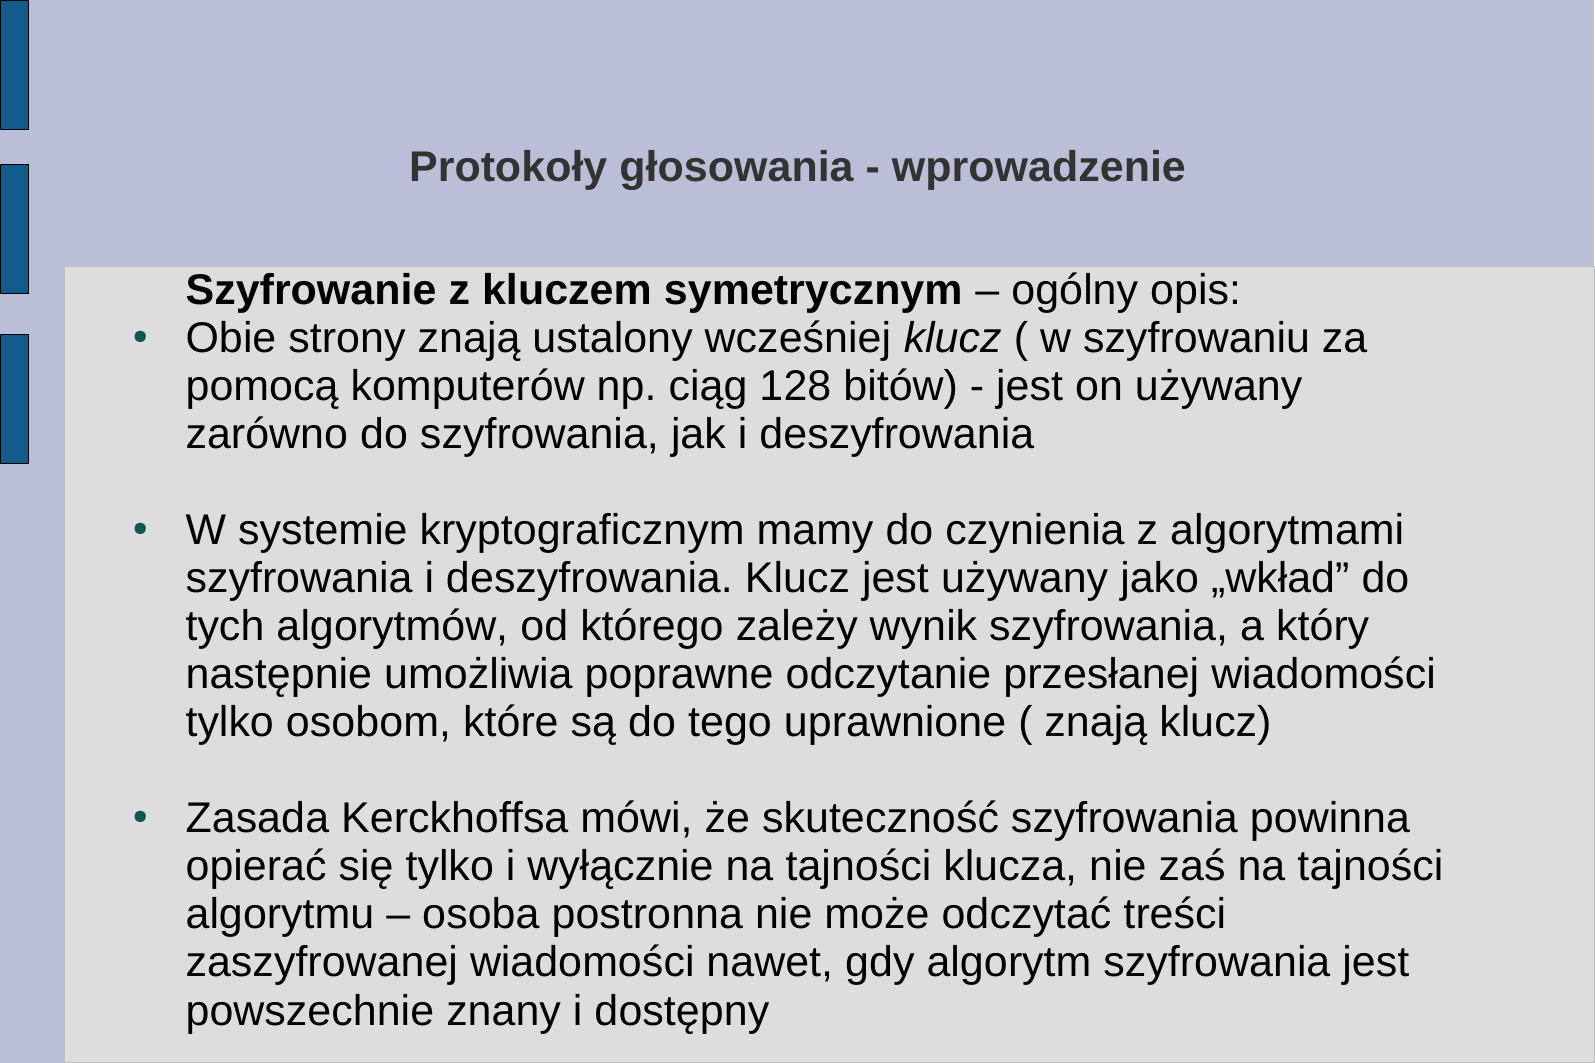

# Protokoły głosowania - wprowadzenie
Szyfrowanie z kluczem symetrycznym – ogólny opis:
Obie strony znają ustalony wcześniej klucz ( w szyfrowaniu za pomocą komputerów np. ciąg 128 bitów) - jest on używany zarówno do szyfrowania, jak i deszyfrowania
W systemie kryptograficznym mamy do czynienia z algorytmami szyfrowania i deszyfrowania. Klucz jest używany jako „wkład” do tych algorytmów, od którego zależy wynik szyfrowania, a który następnie umożliwia poprawne odczytanie przesłanej wiadomości tylko osobom, które są do tego uprawnione ( znają klucz)
Zasada Kerckhoffsa mówi, że skuteczność szyfrowania powinna opierać się tylko i wyłącznie na tajności klucza, nie zaś na tajności algorytmu – osoba postronna nie może odczytać treści zaszyfrowanej wiadomości nawet, gdy algorytm szyfrowania jest powszechnie znany i dostępny